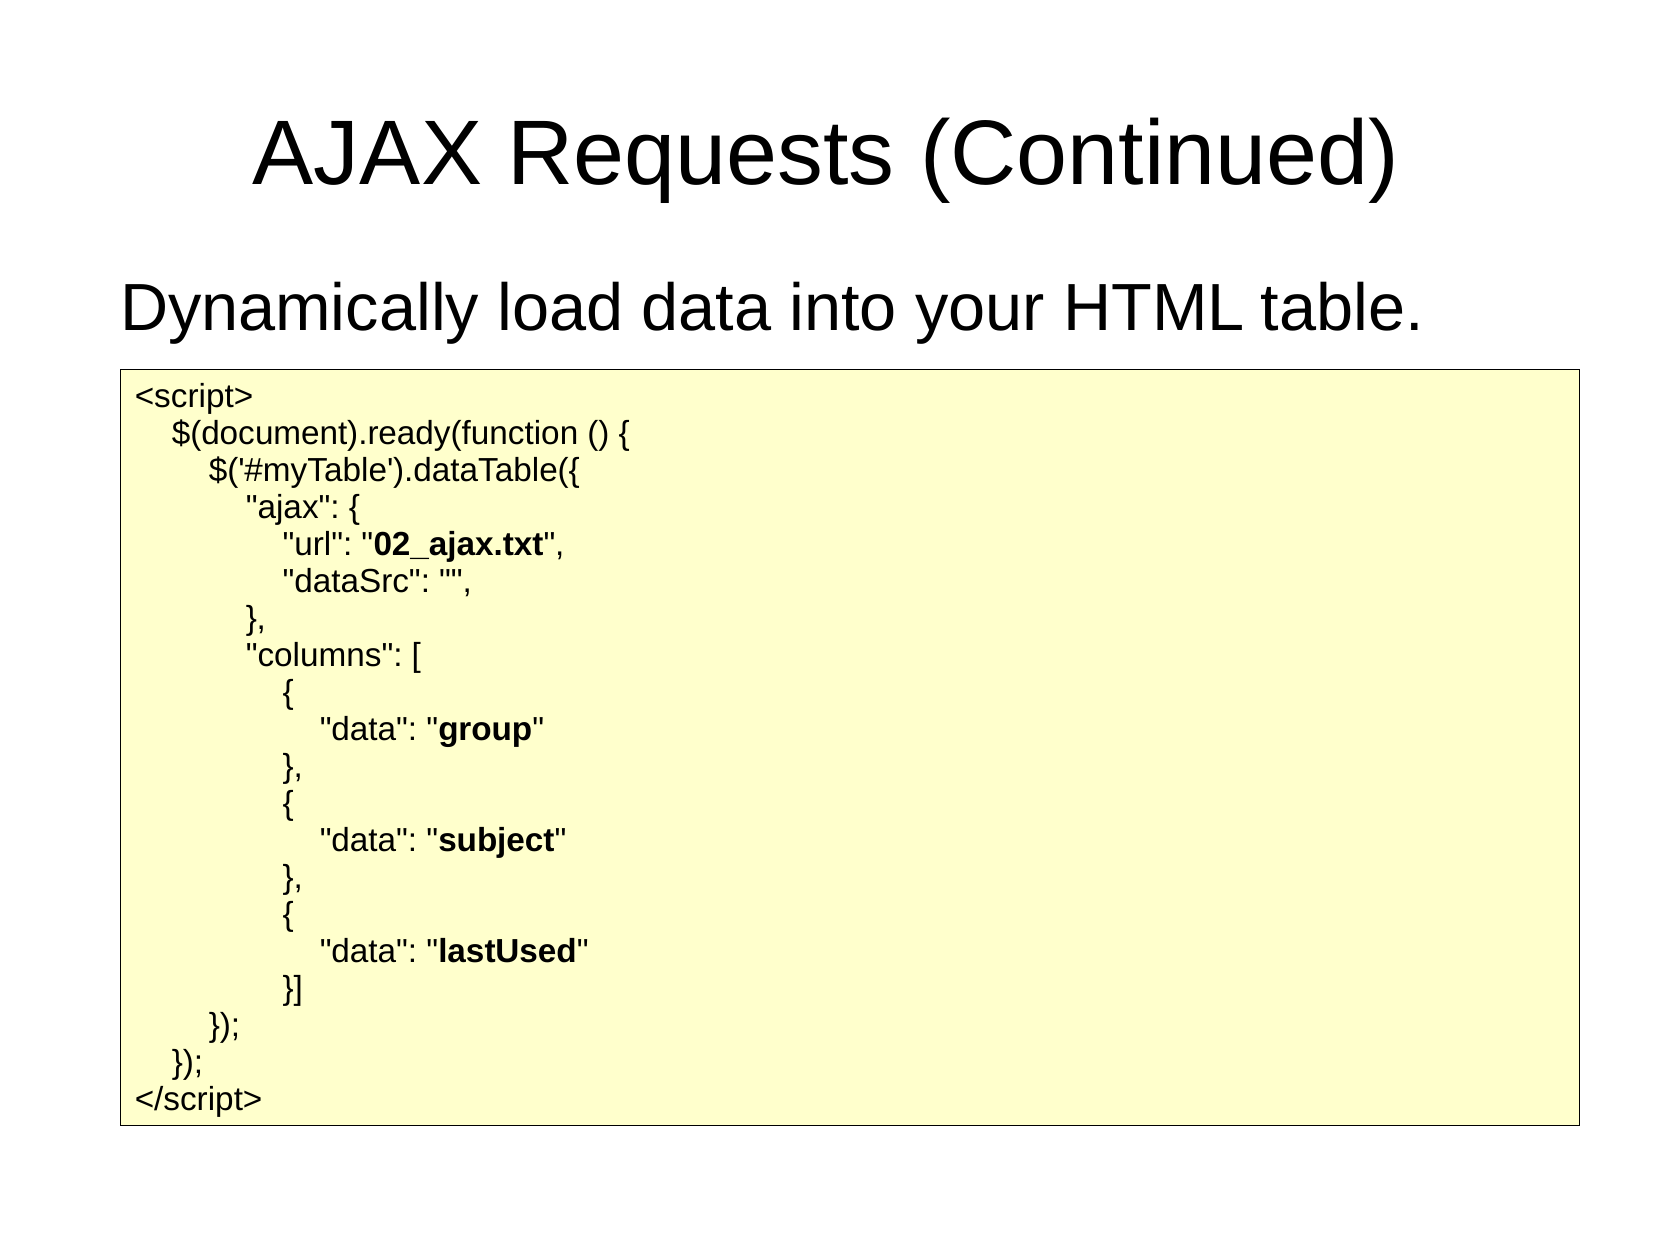

# AJAX Requests (Continued)
Dynamically load data into your HTML table.
<script>
 $(document).ready(function () {
 $('#myTable').dataTable({
 "ajax": {
 "url": "02_ajax.txt",
 "dataSrc": "",
 },
 "columns": [
 {
 "data": "group"
 },
 {
 "data": "subject"
 },
 {
 "data": "lastUsed"
 }]
 });
 });
</script>